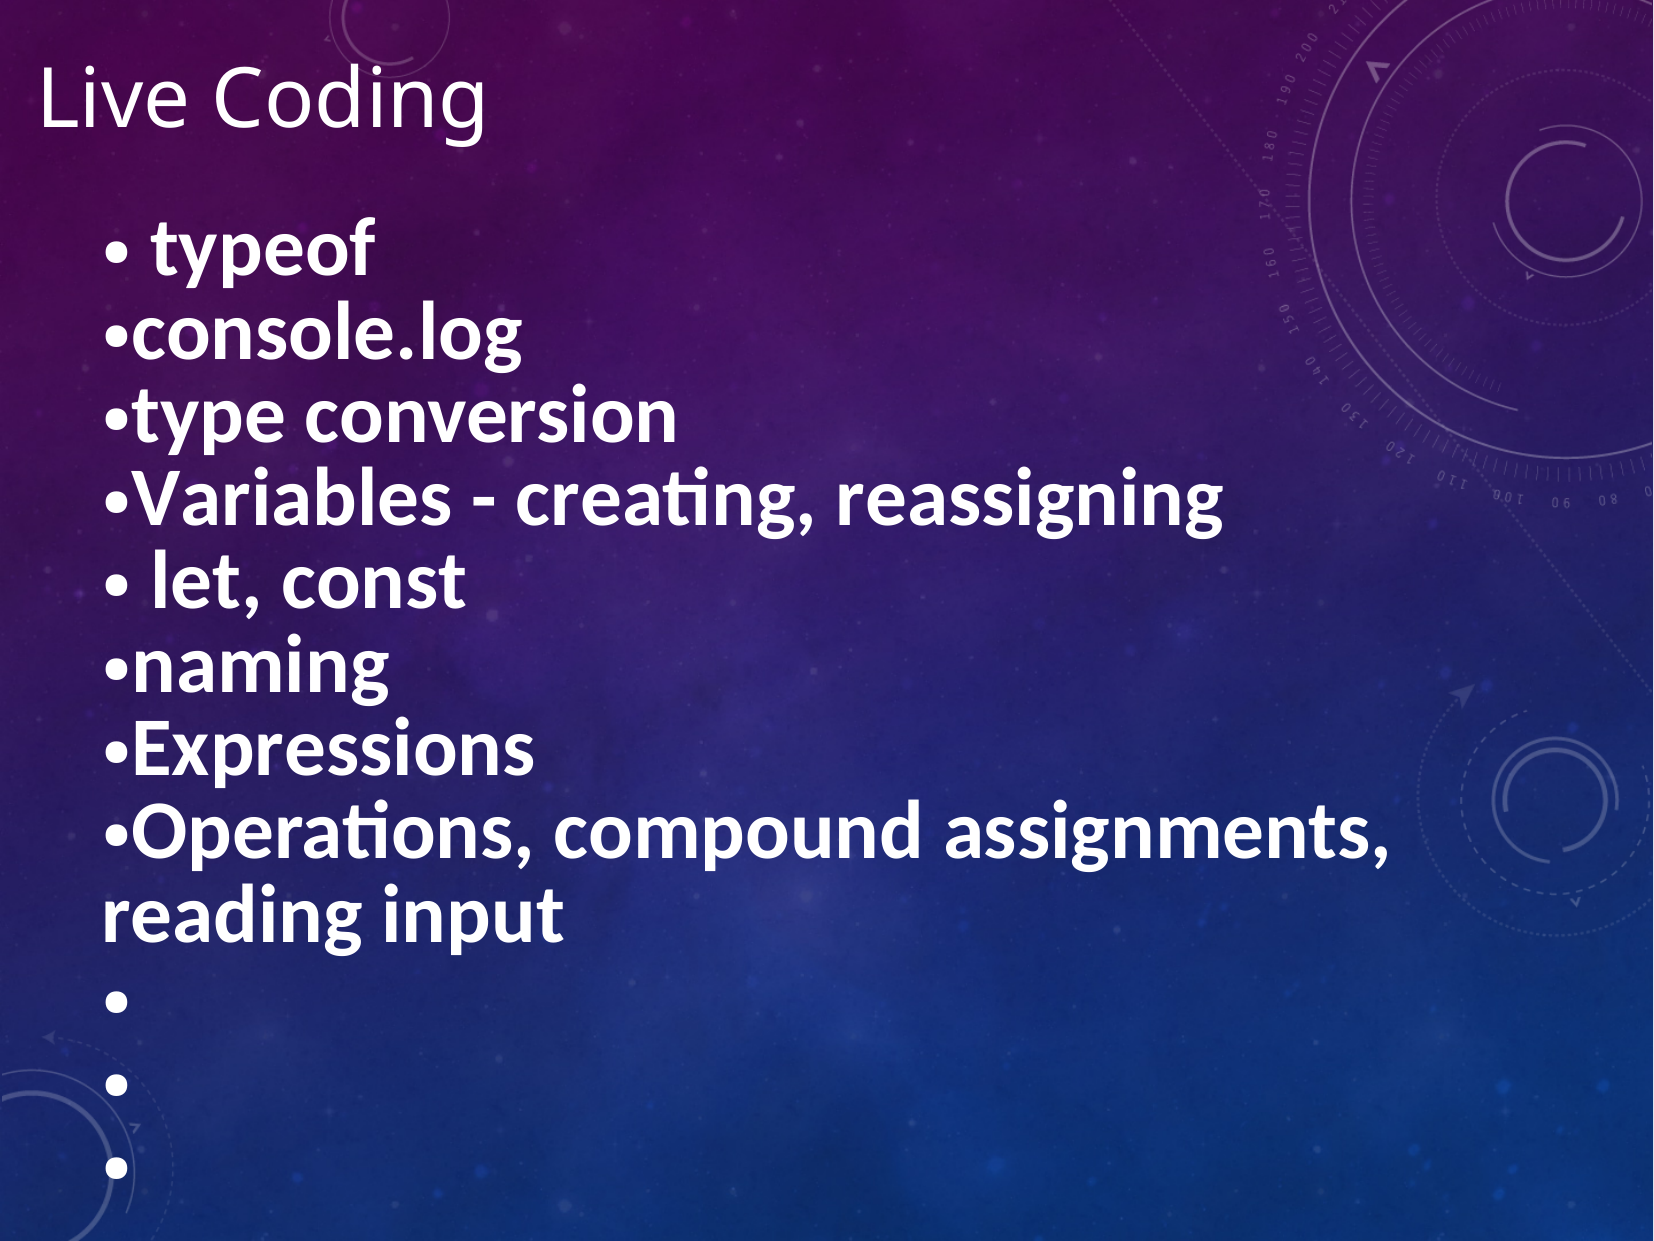

Live Coding
 typeof
console.log
type conversion
Variables - creating, reassigning
 let, const
naming
Expressions
Operations, compound assignments, reading input